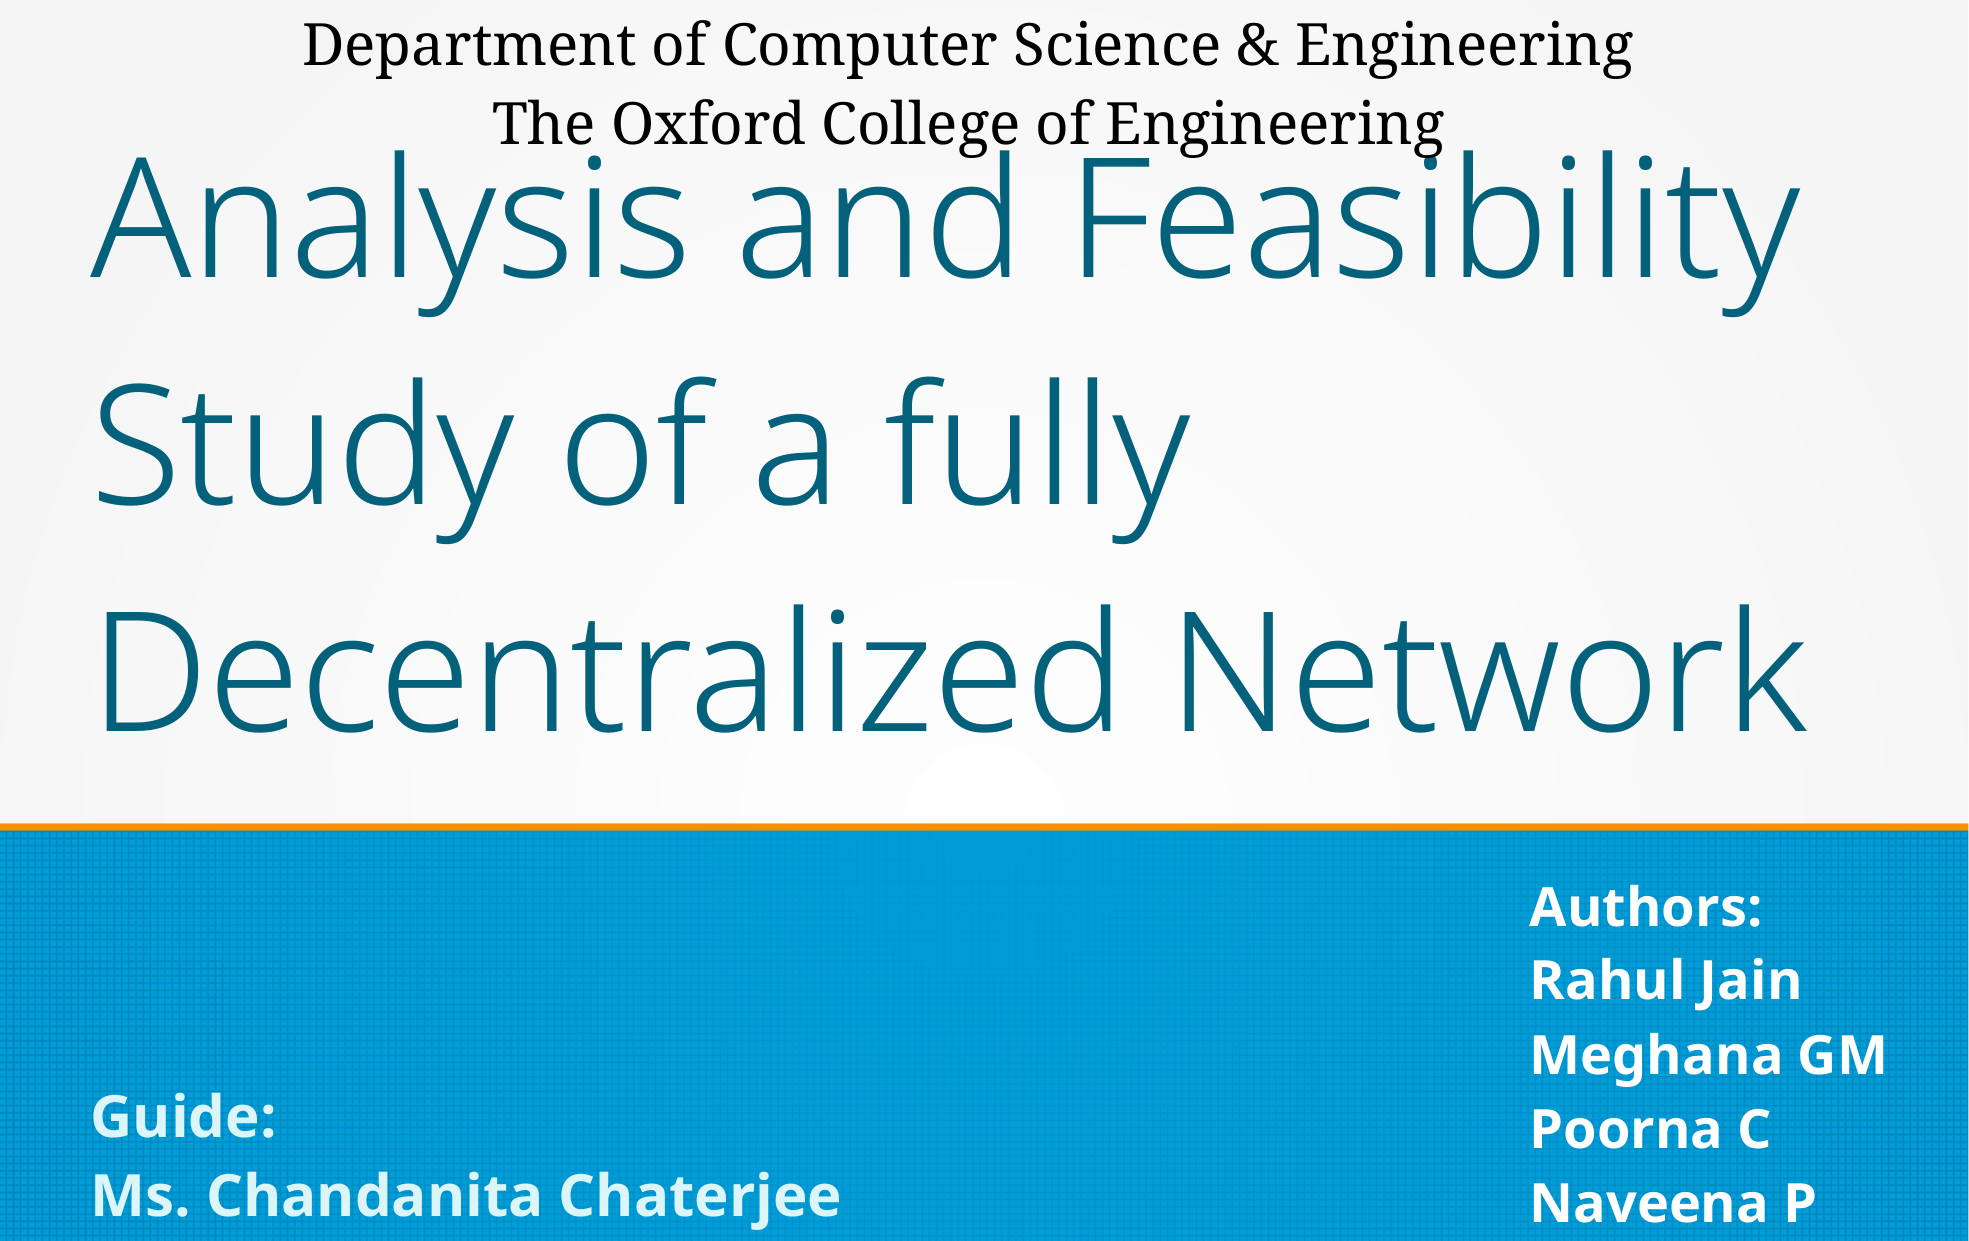

Department of Computer Science & Engineering
The Oxford College of Engineering
# Analysis and Feasibility Study of a fully Decentralized Network
Authors:
Rahul Jain
Meghana GM
Poorna C
Naveena P
Guide:
Ms. Chandanita Chaterjee